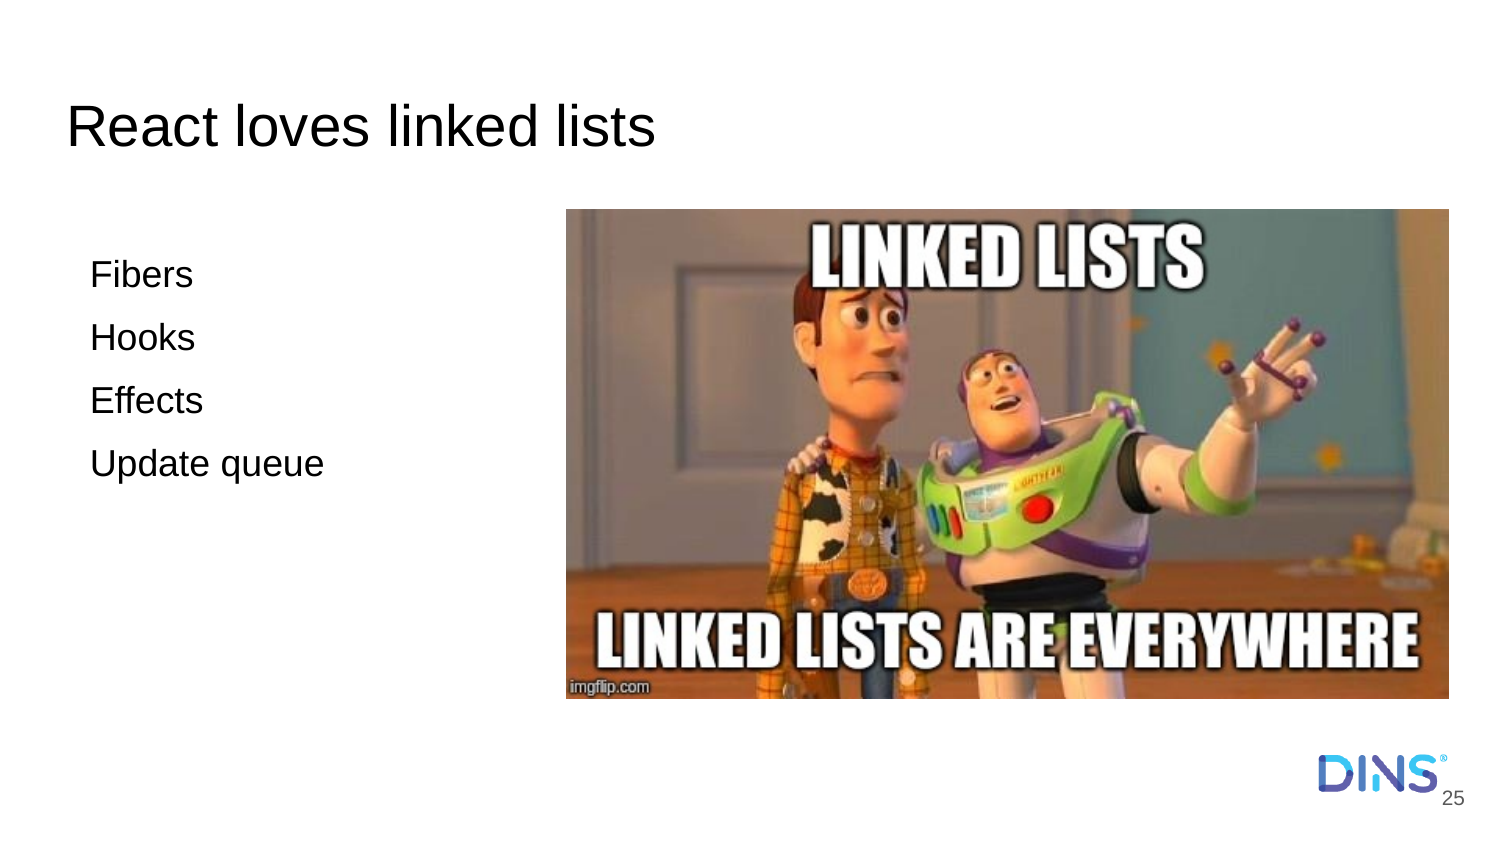

React loves linked lists
#
Fibers
Hooks
Effects
Update queue
25